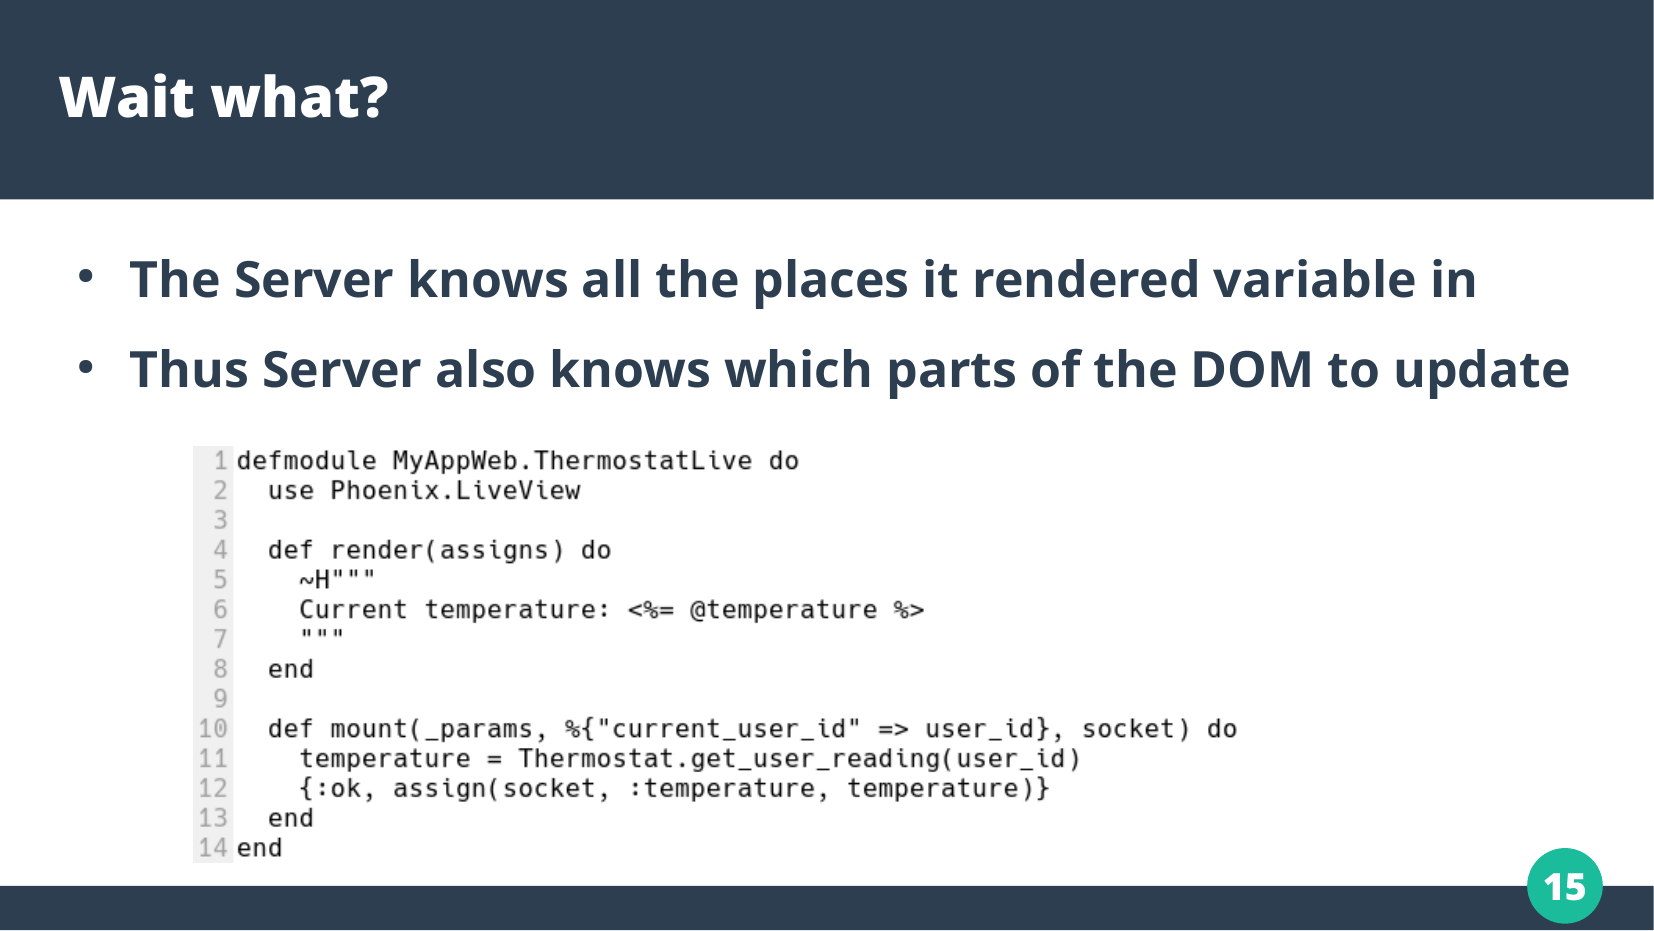

# Wait what?
The Server knows all the places it rendered variable in
Thus Server also knows which parts of the DOM to update